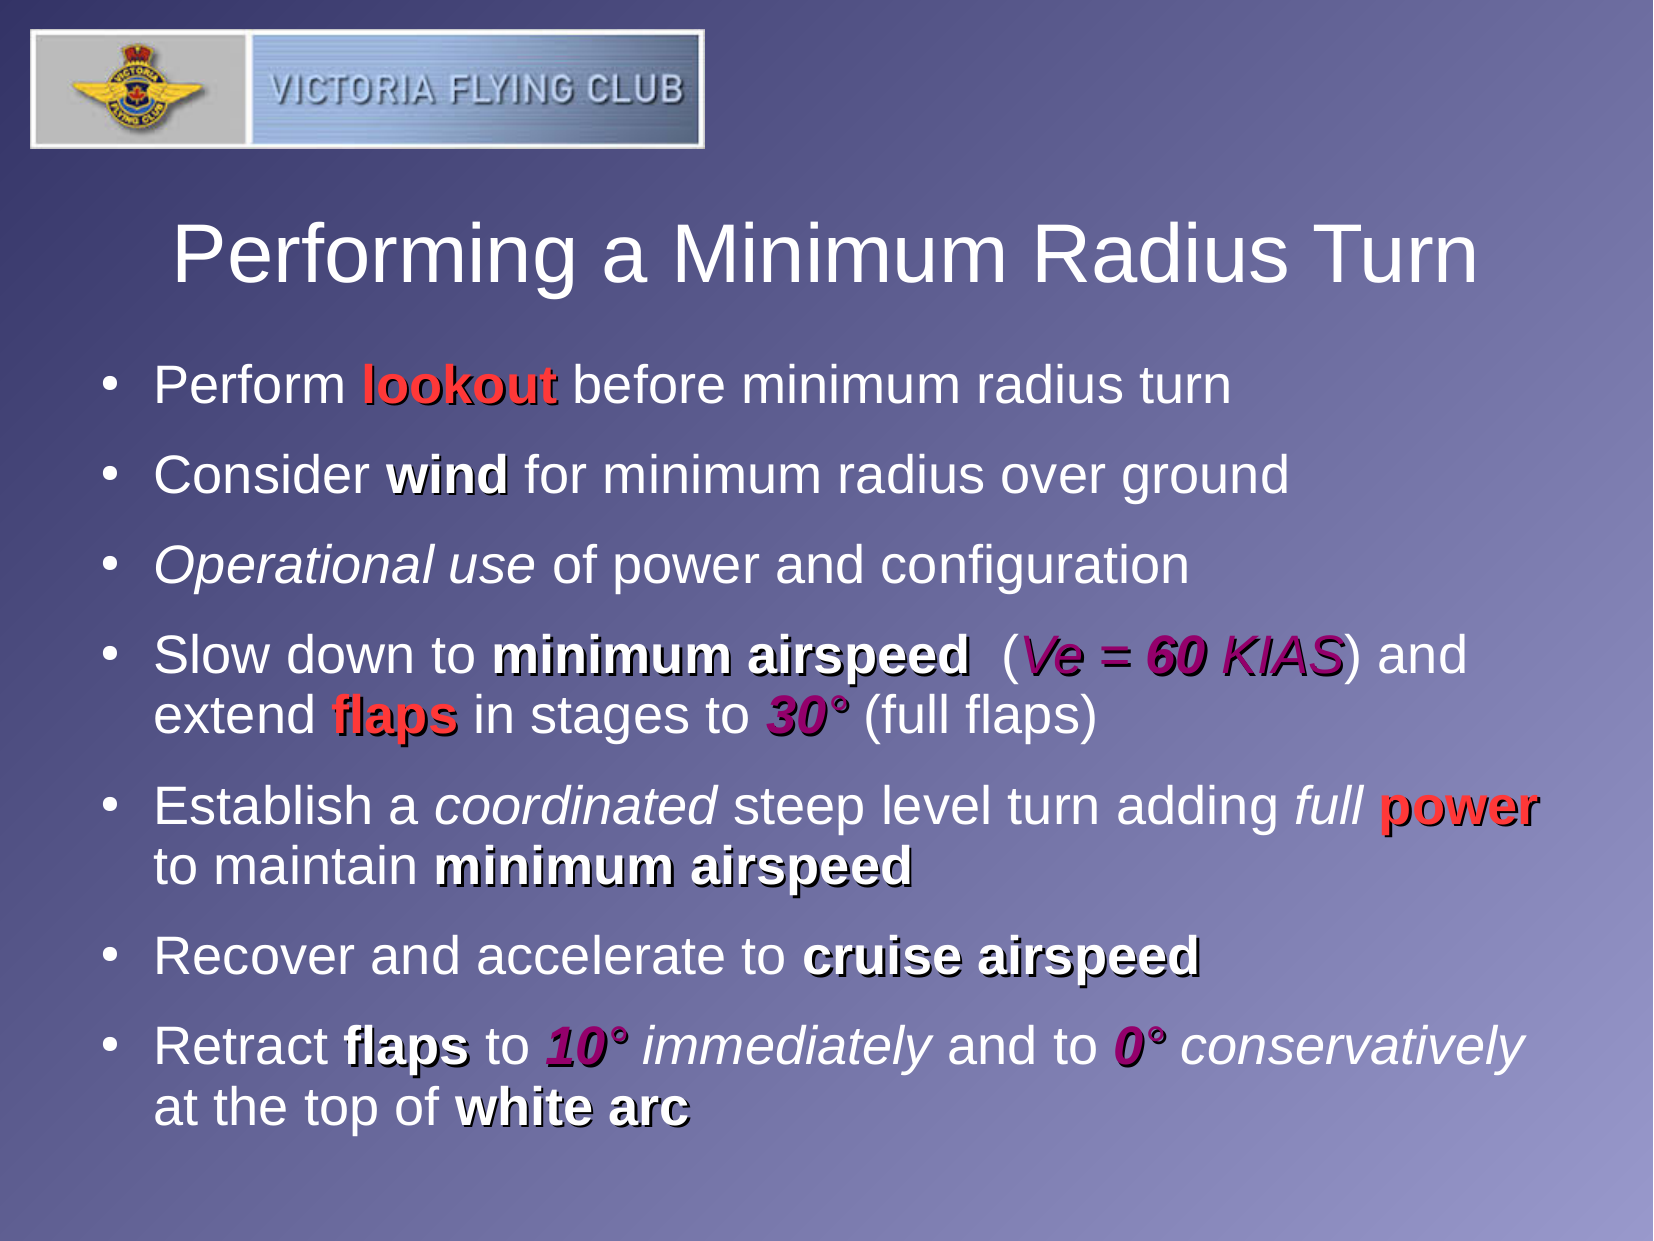

# Performing a Minimum Radius Turn
Perform lookout before minimum radius turn
Consider wind for minimum radius over ground
Operational use of power and configuration
Slow down to minimum airspeed (Ve = 60 KIAS) and extend flaps in stages to 30° (full flaps)
Establish a coordinated steep level turn adding full power to maintain minimum airspeed
Recover and accelerate to cruise airspeed
Retract flaps to 10° immediately and to 0° conservatively at the top of white arc